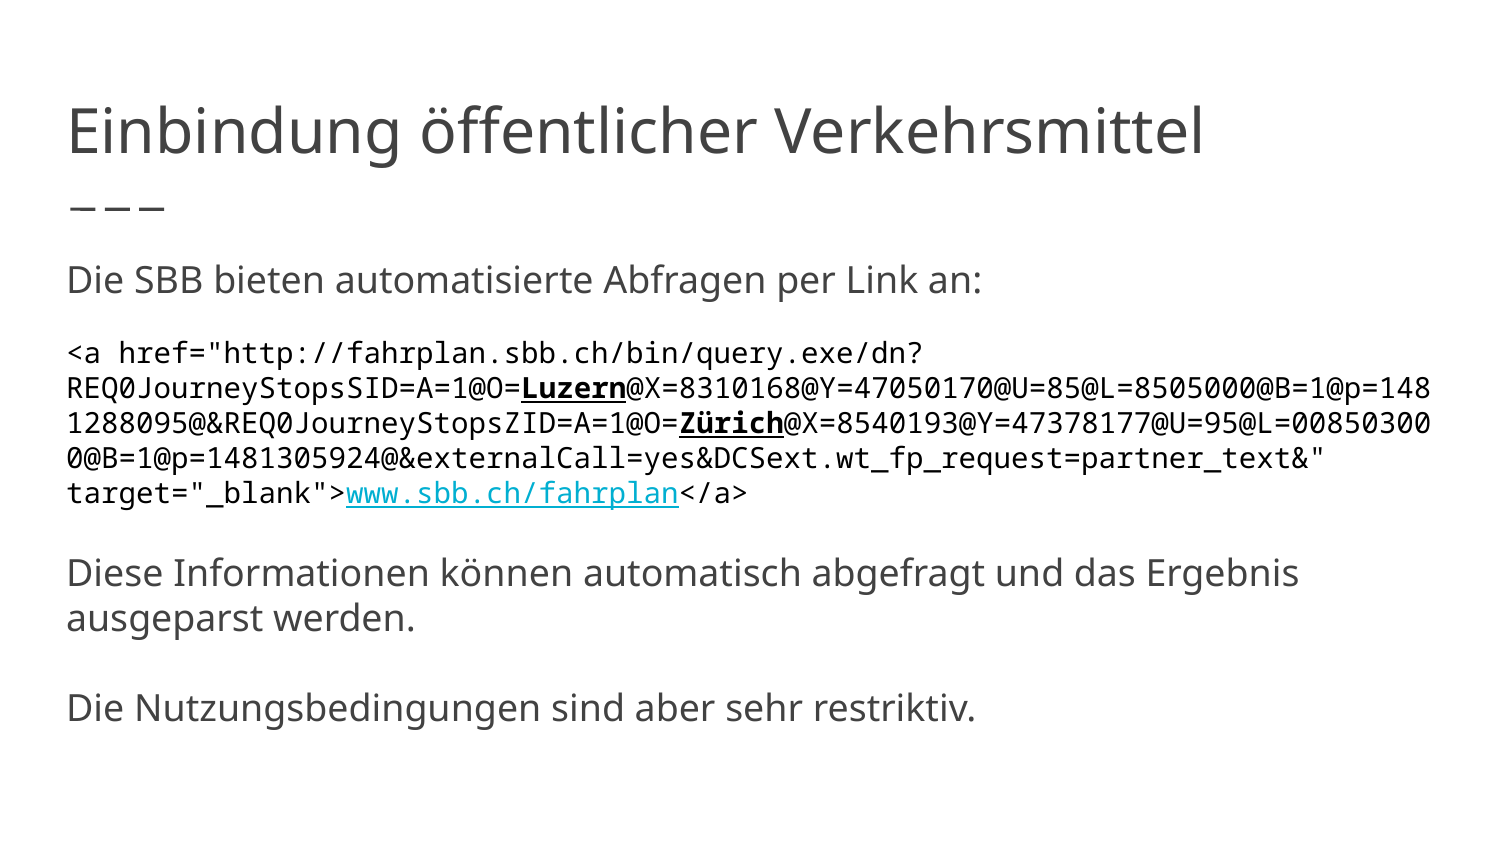

# Einbindung öffentlicher Verkehrsmittel
Die SBB bieten automatisierte Abfragen per Link an:
<a href="http://fahrplan.sbb.ch/bin/query.exe/dn?REQ0JourneyStopsSID=A=1@O=Luzern@X=8310168@Y=47050170@U=85@L=8505000@B=1@p=1481288095@&REQ0JourneyStopsZID=A=1@O=Zürich@X=8540193@Y=47378177@U=95@L=008503000@B=1@p=1481305924@&externalCall=yes&DCSext.wt_fp_request=partner_text&" target="_blank">www.sbb.ch/fahrplan</a>
Diese Informationen können automatisch abgefragt und das Ergebnis ausgeparst werden.
Die Nutzungsbedingungen sind aber sehr restriktiv.